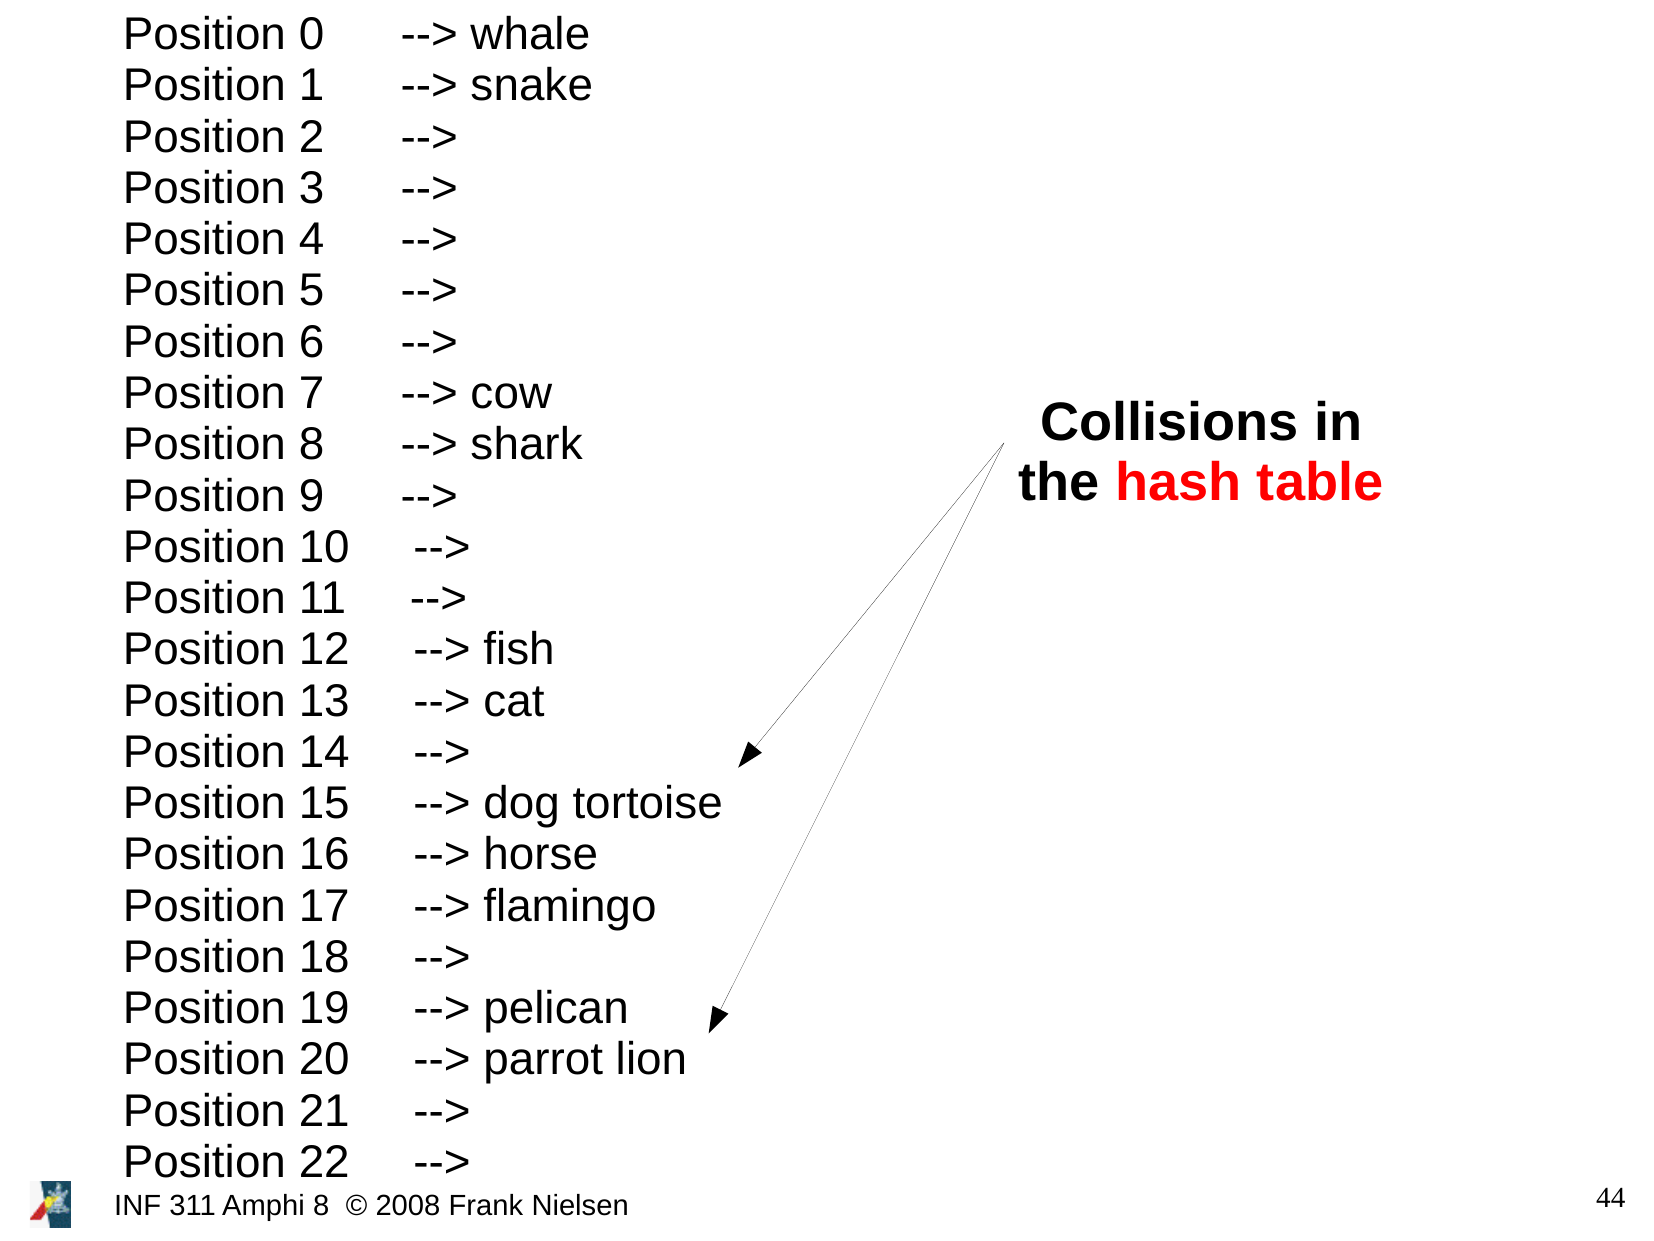

Position 0 --> whale
Position 1 --> snake
Position 2 -->
Position 3 -->
Position 4 -->
Position 5 -->
Position 6 -->
Position 7 --> cow
Position 8 --> shark
Position 9 -->
Position 10 -->
Position 11 -->
Position 12 --> fish
Position 13 --> cat
Position 14 -->
Position 15 --> dog tortoise
Position 16 --> horse
Position 17 --> flamingo
Position 18 -->
Position 19 --> pelican
Position 20 --> parrot lion
Position 21 -->
Position 22 -->
Collisions in
the hash table